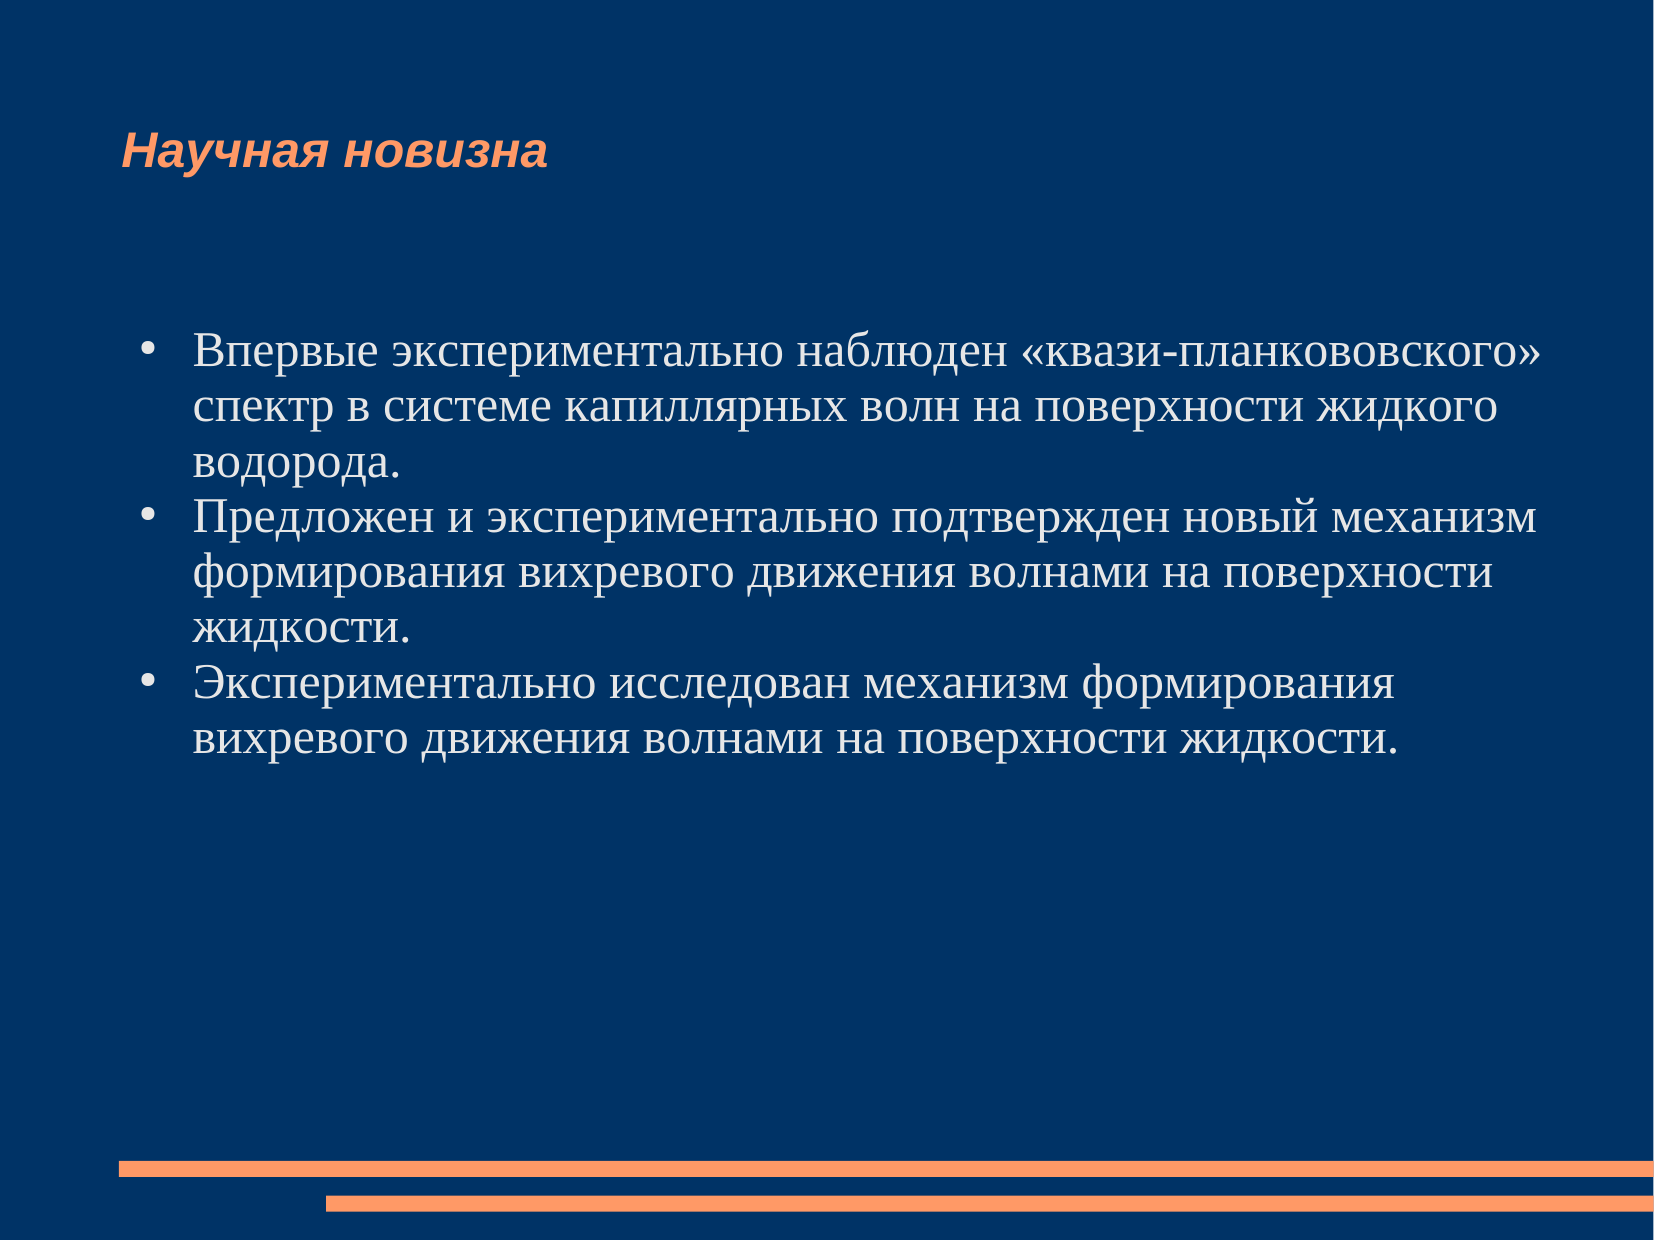

# Научная новизна
Впервые экспериментально наблюден «квази-планкововского» спектр в системе капиллярных волн на поверхности жидкого водорода.
Предложен и экспериментально подтвержден новый механизм формирования вихревого движения волнами на поверхности жидкости.
Экспериментально исследован механизм формирования вихревого движения волнами на поверхности жидкости.